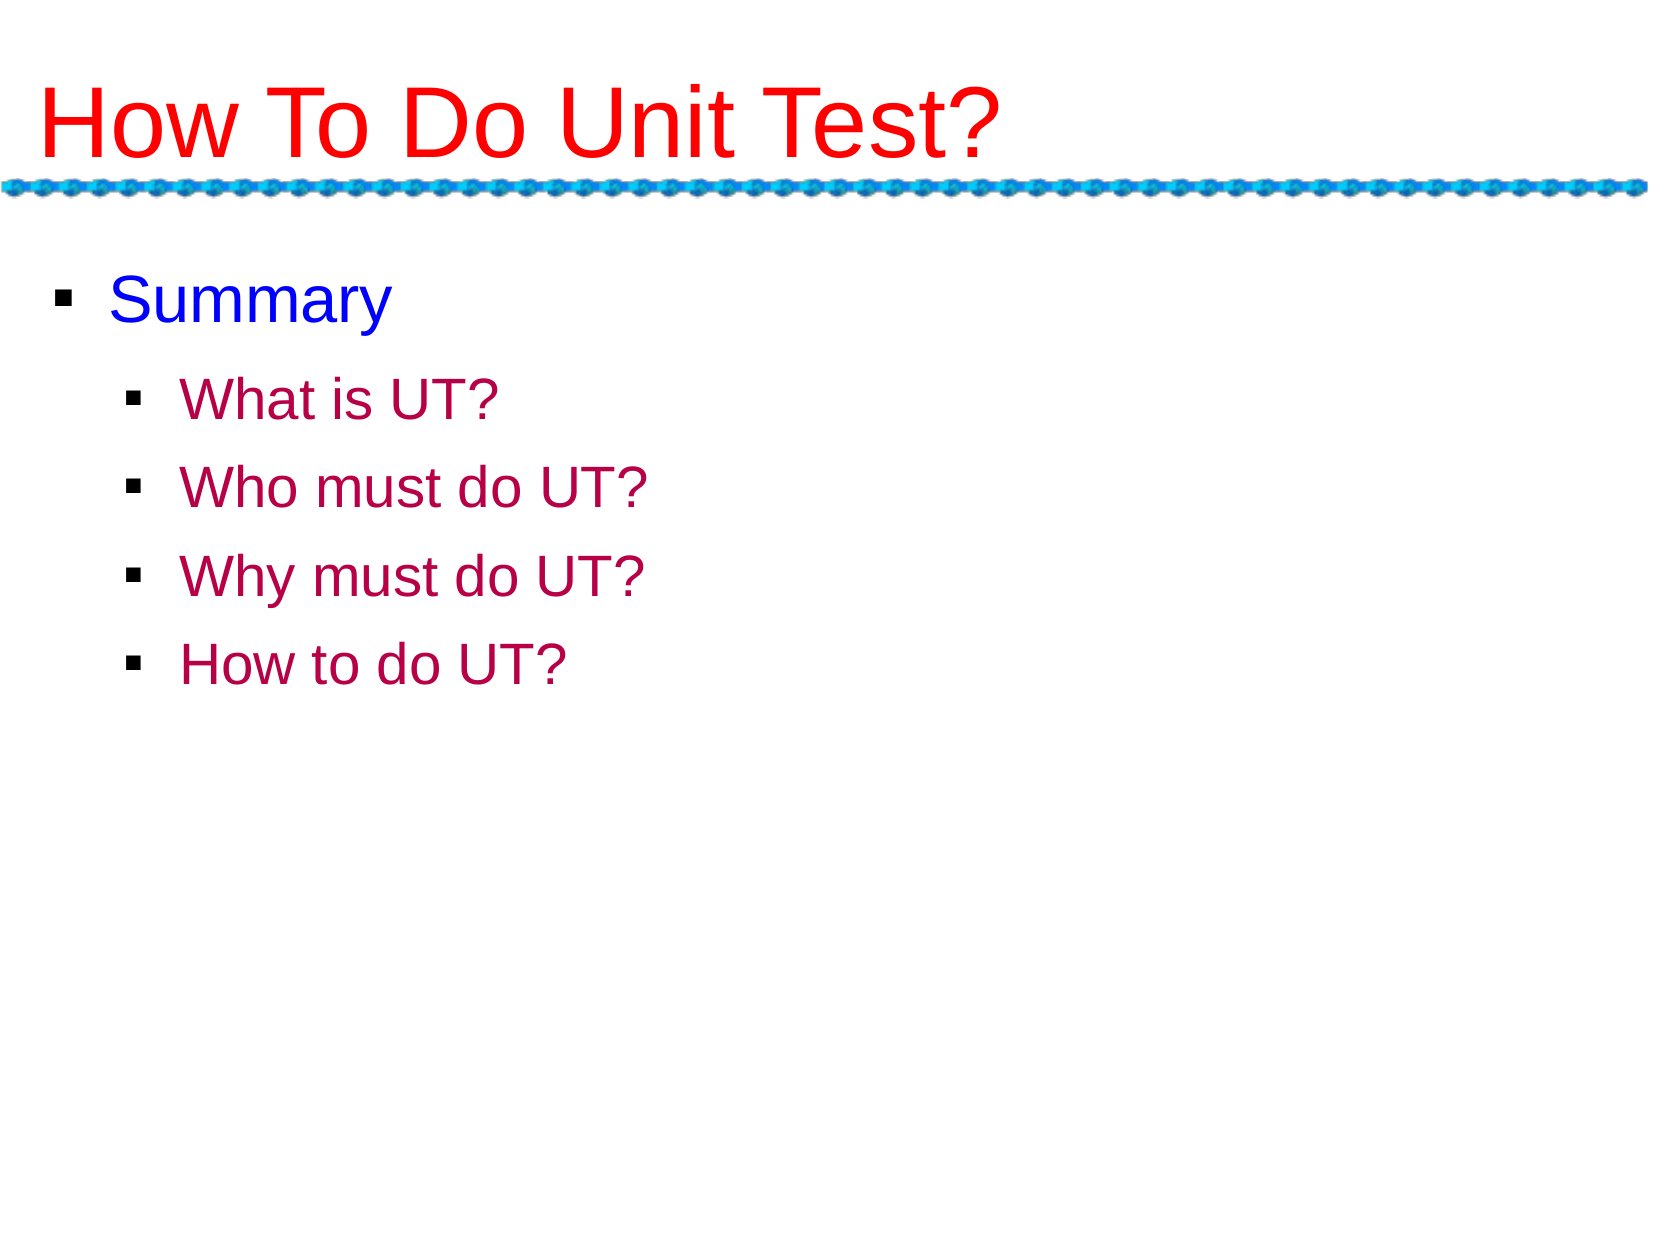

# How To Do Unit Test?
Summary
What is UT?
Who must do UT?
Why must do UT?
How to do UT?